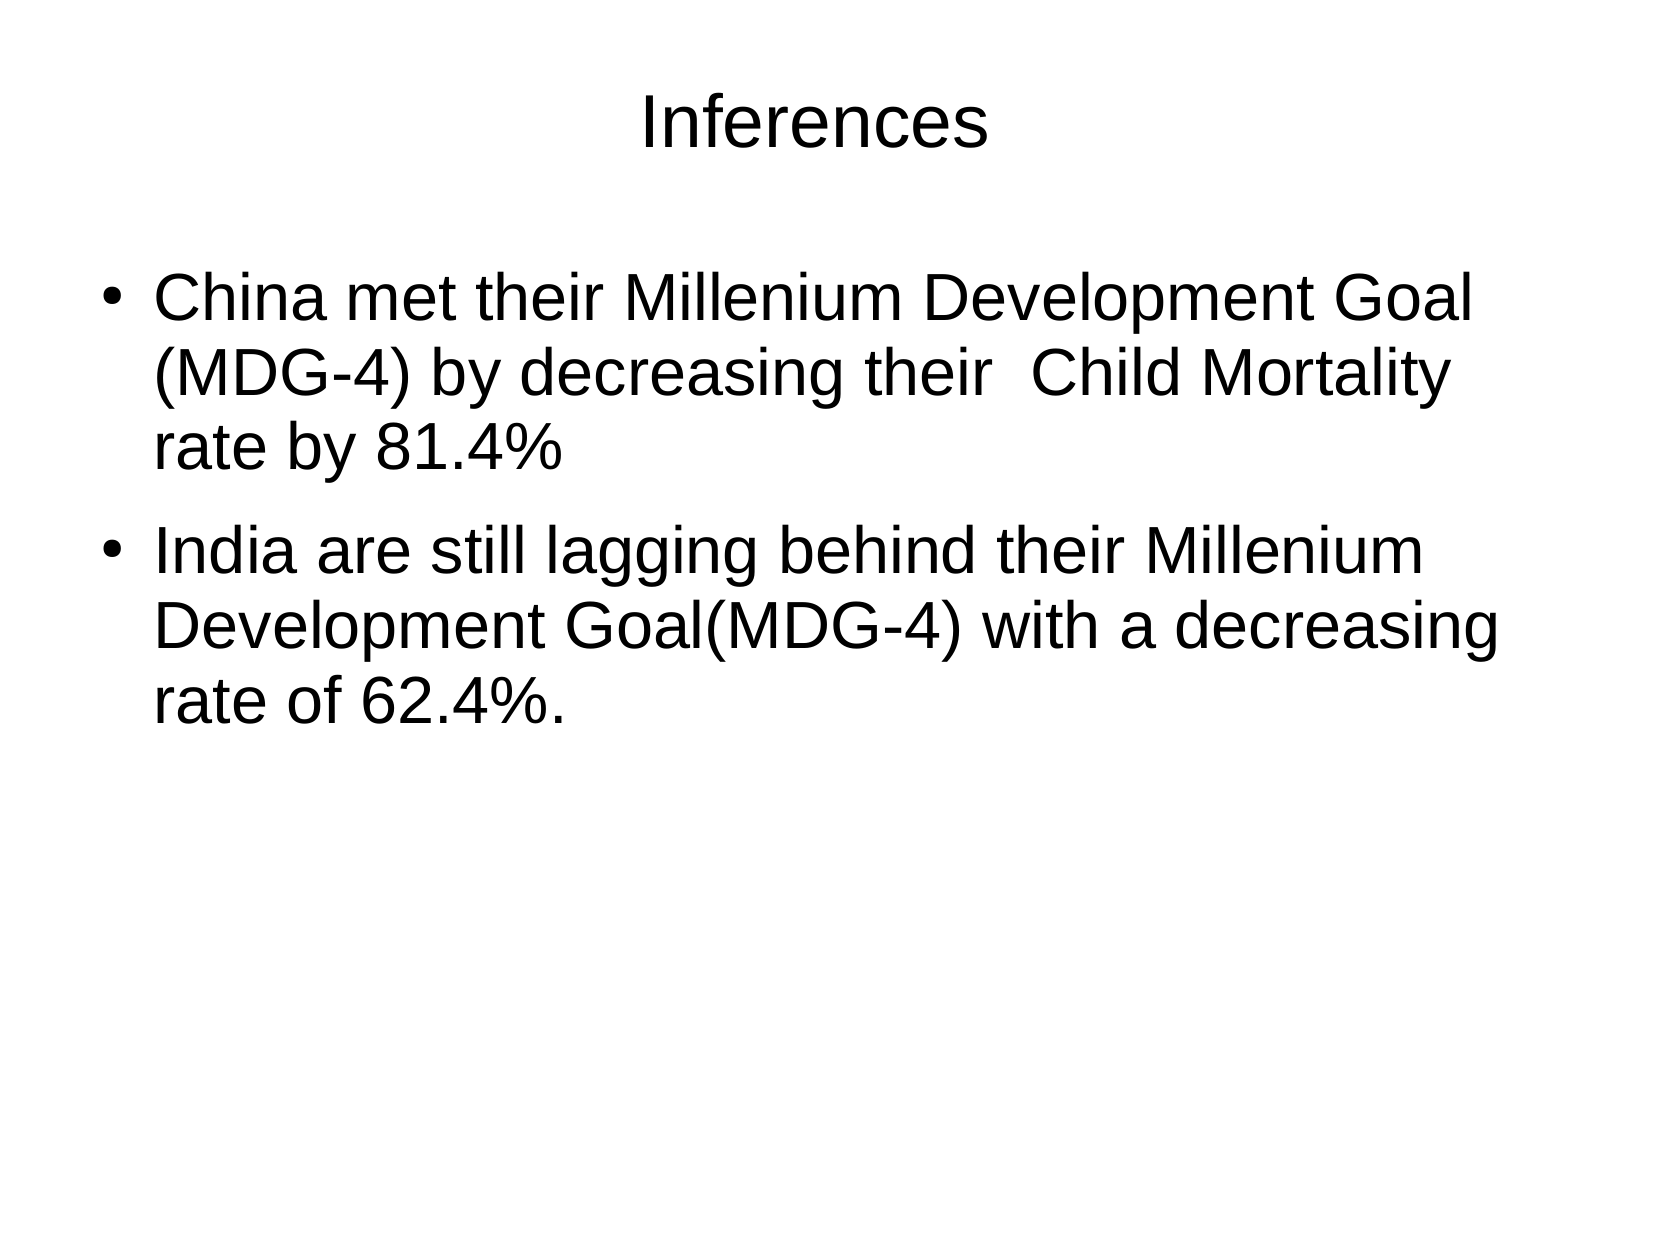

# Inferences
China met their Millenium Development Goal (MDG-4) by decreasing their Child Mortality rate by 81.4%
India are still lagging behind their Millenium Development Goal(MDG-4) with a decreasing rate of 62.4%.